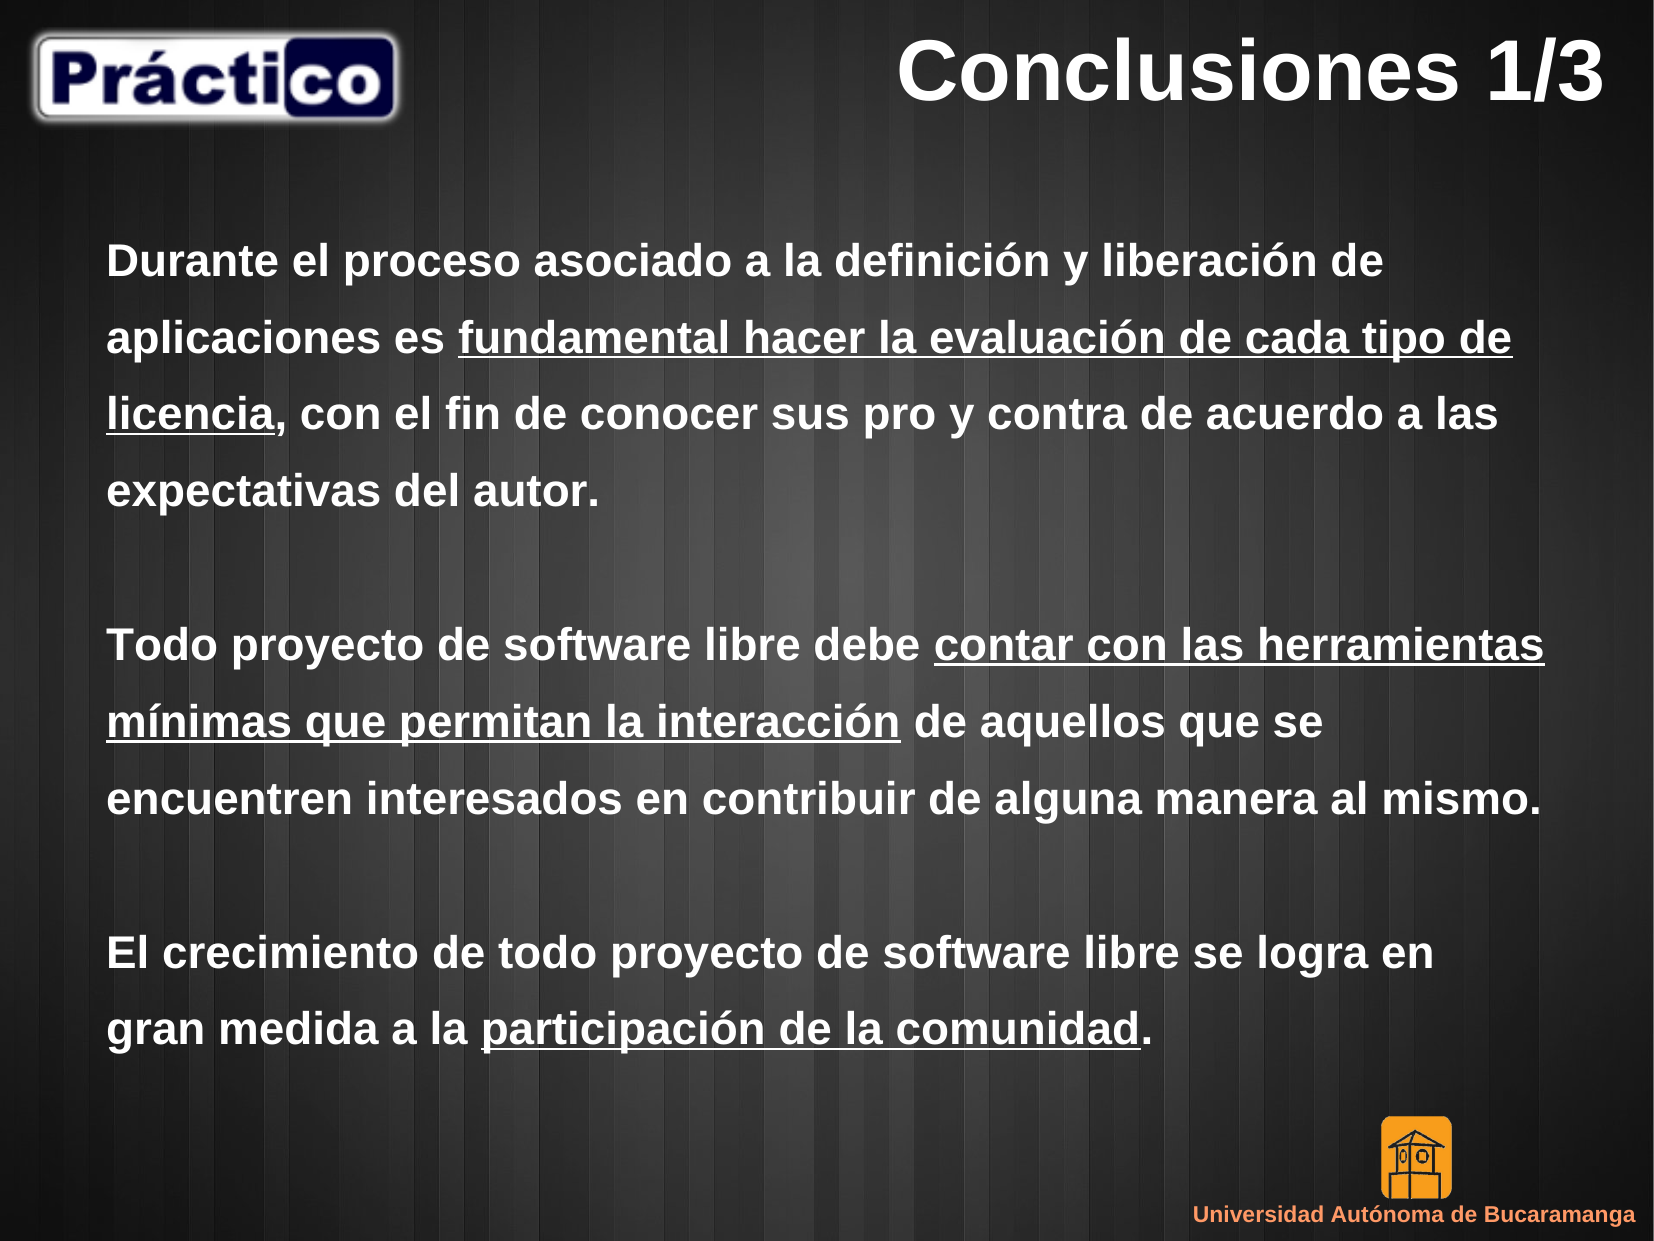

Conclusiones 1/3
# Durante el proceso asociado a la definición y liberación de aplicaciones es fundamental hacer la evaluación de cada tipo de licencia, con el fin de conocer sus pro y contra de acuerdo a las expectativas del autor. Todo proyecto de software libre debe contar con las herramientas mínimas que permitan la interacción de aquellos que se encuentren interesados en contribuir de alguna manera al mismo. El crecimiento de todo proyecto de software libre se logra en gran medida a la participación de la comunidad.
Universidad Autónoma de Bucaramanga